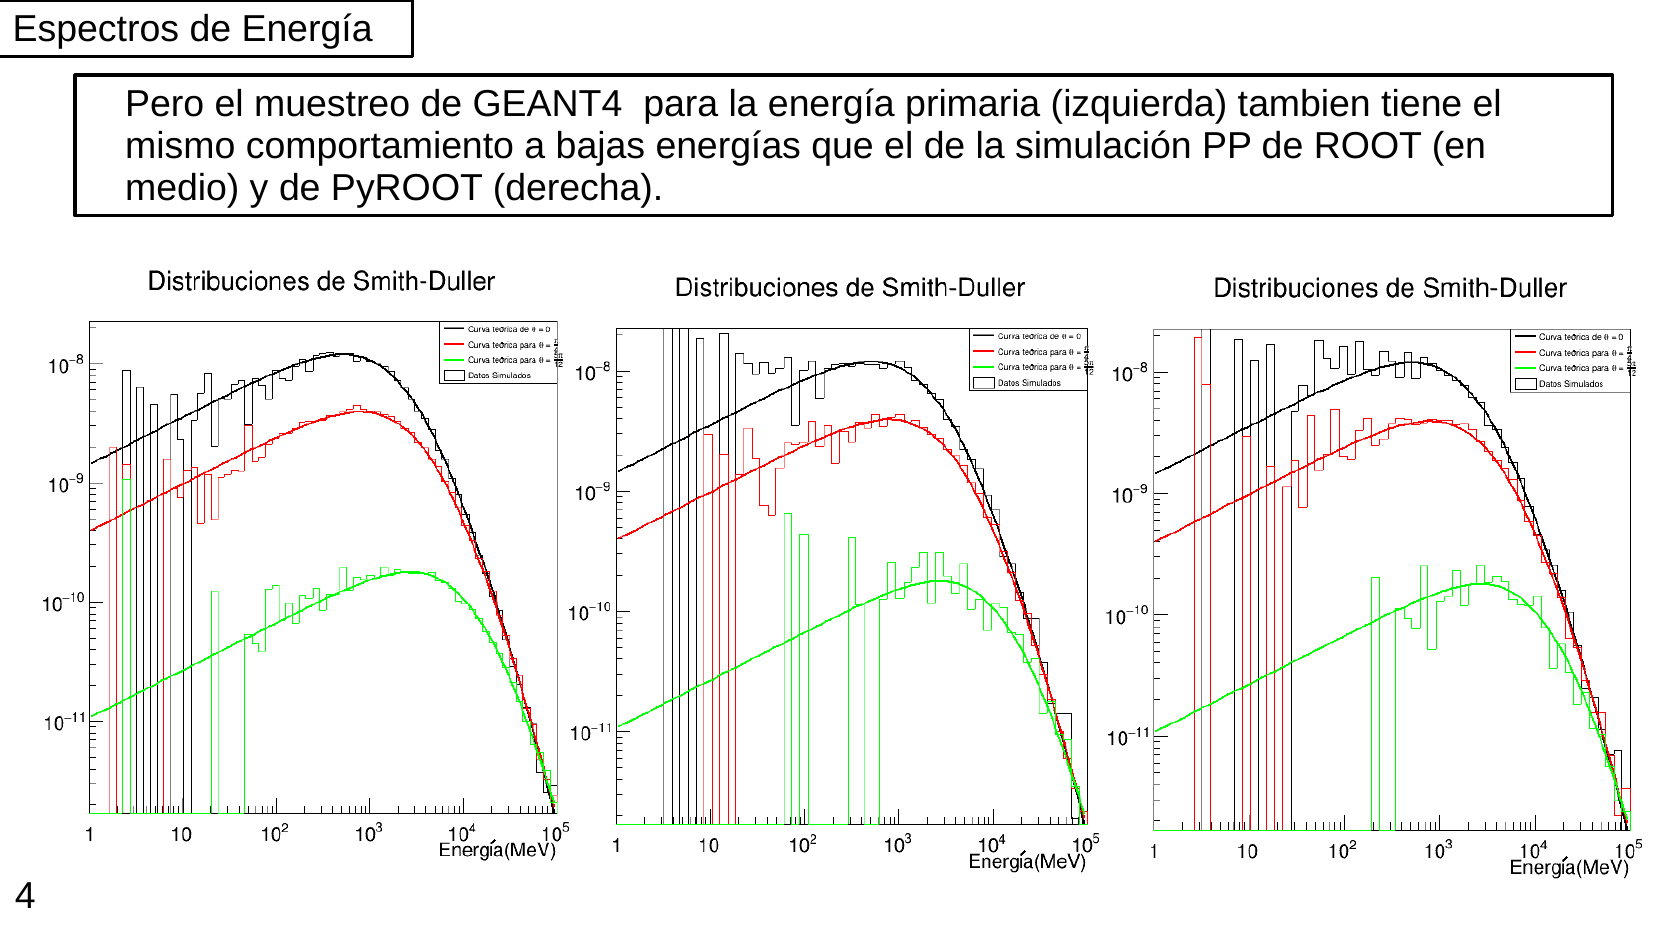

Espectros de Energía
Pero el muestreo de GEANT4 para la energía primaria (izquierda) tambien tiene el mismo comportamiento a bajas energías que el de la simulación PP de ROOT (en medio) y de PyROOT (derecha).